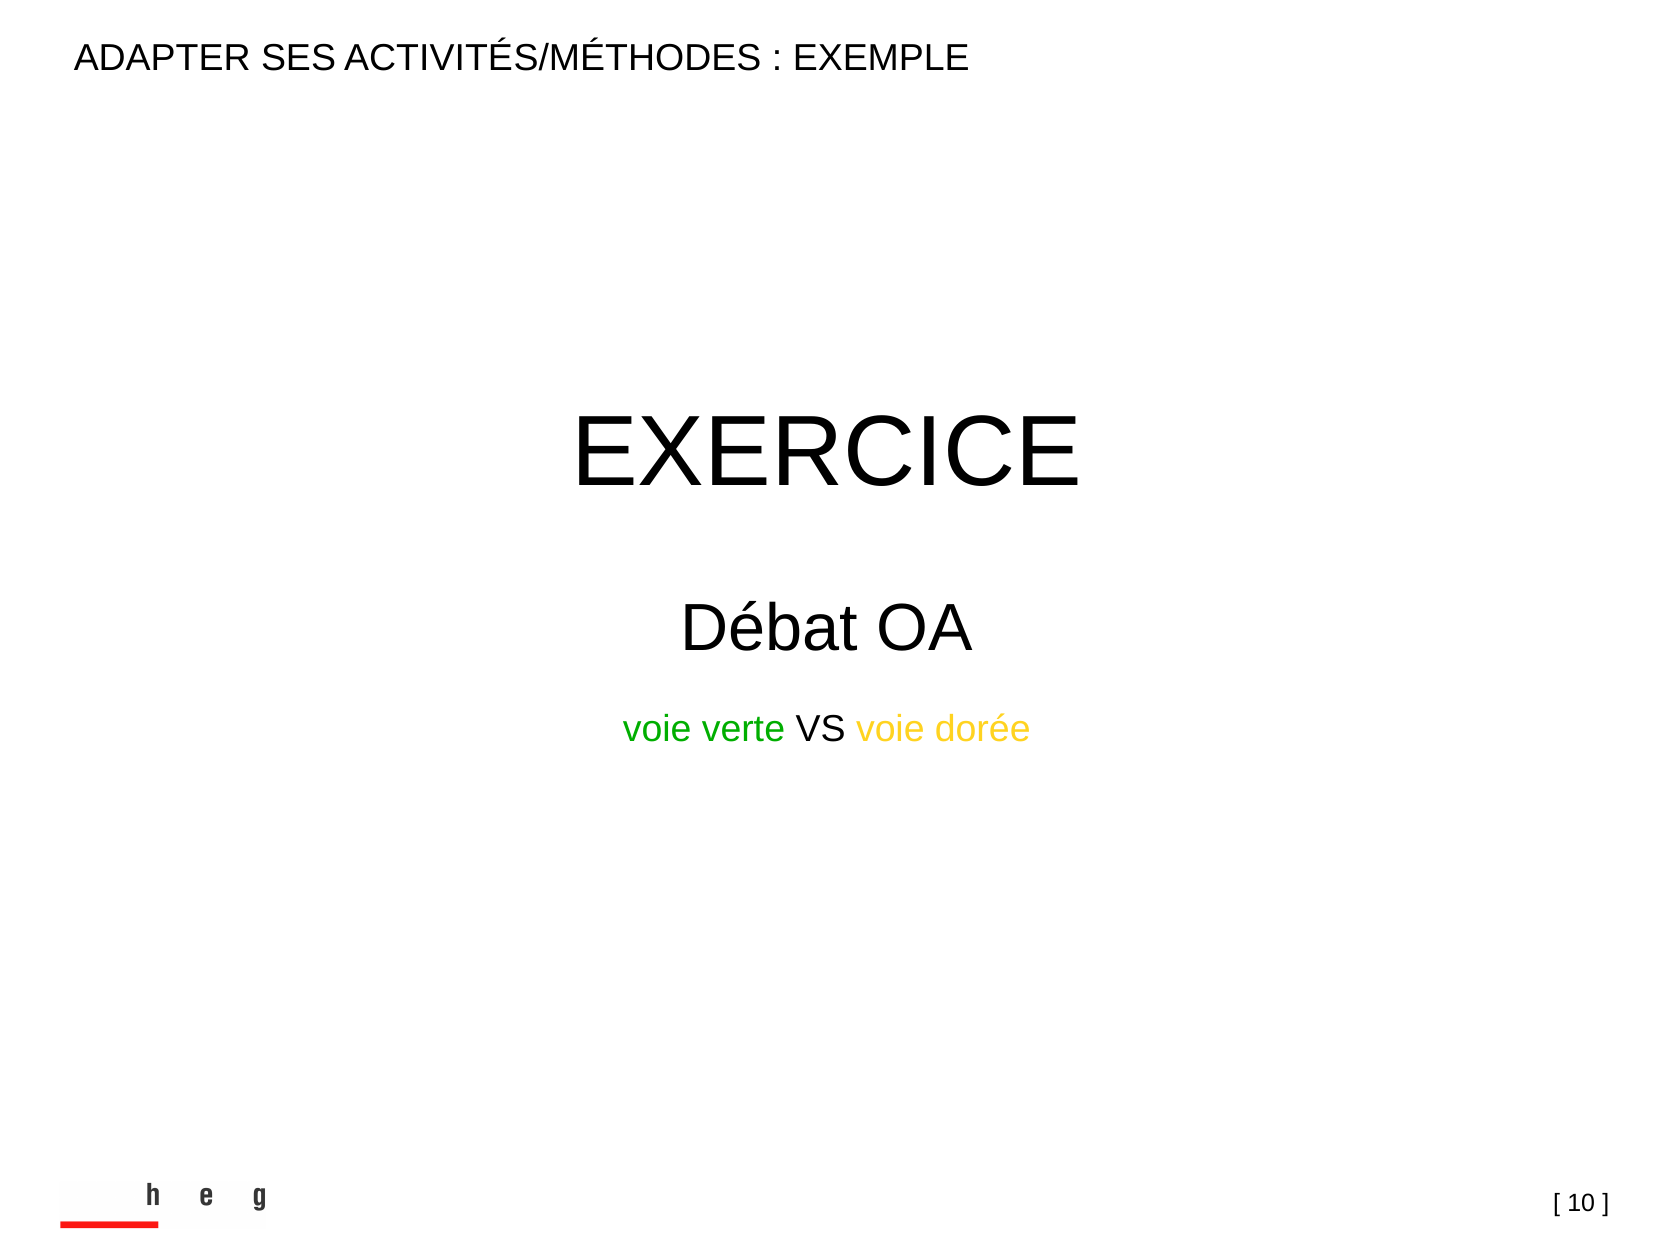

ADAPTER SES ACTIVITÉS/MÉTHODES : EXEMPLE
EXERCICE
Débat OA
voie verte VS voie dorée